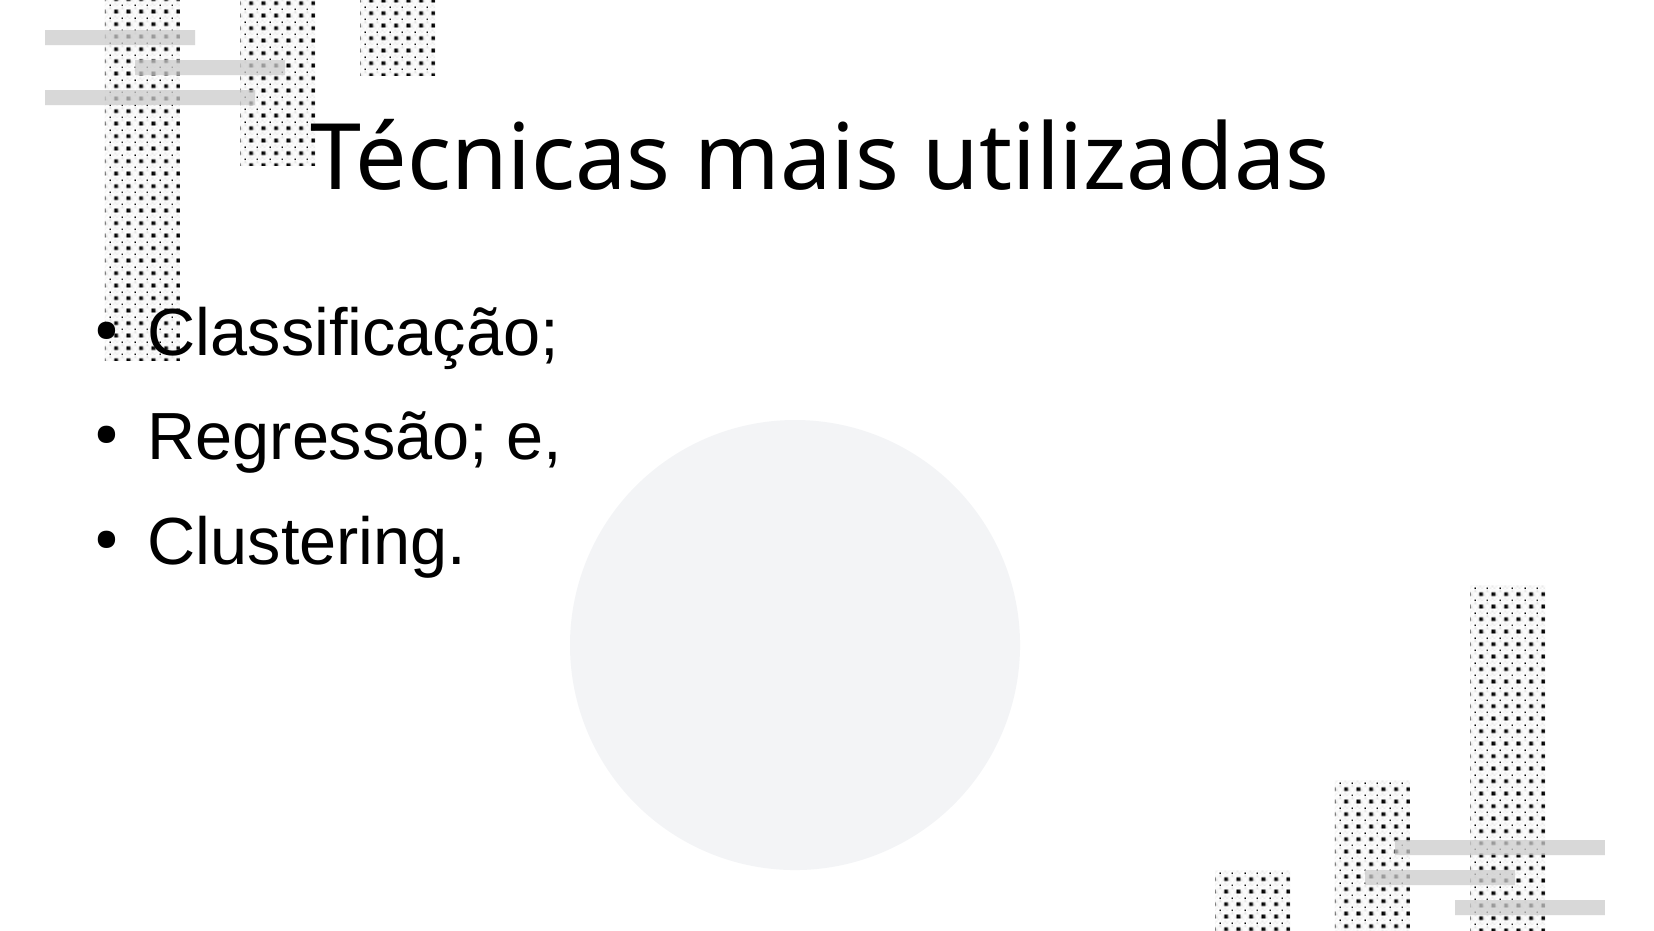

# Técnicas mais utilizadas
Classificação;
Regressão; e,
Clustering.